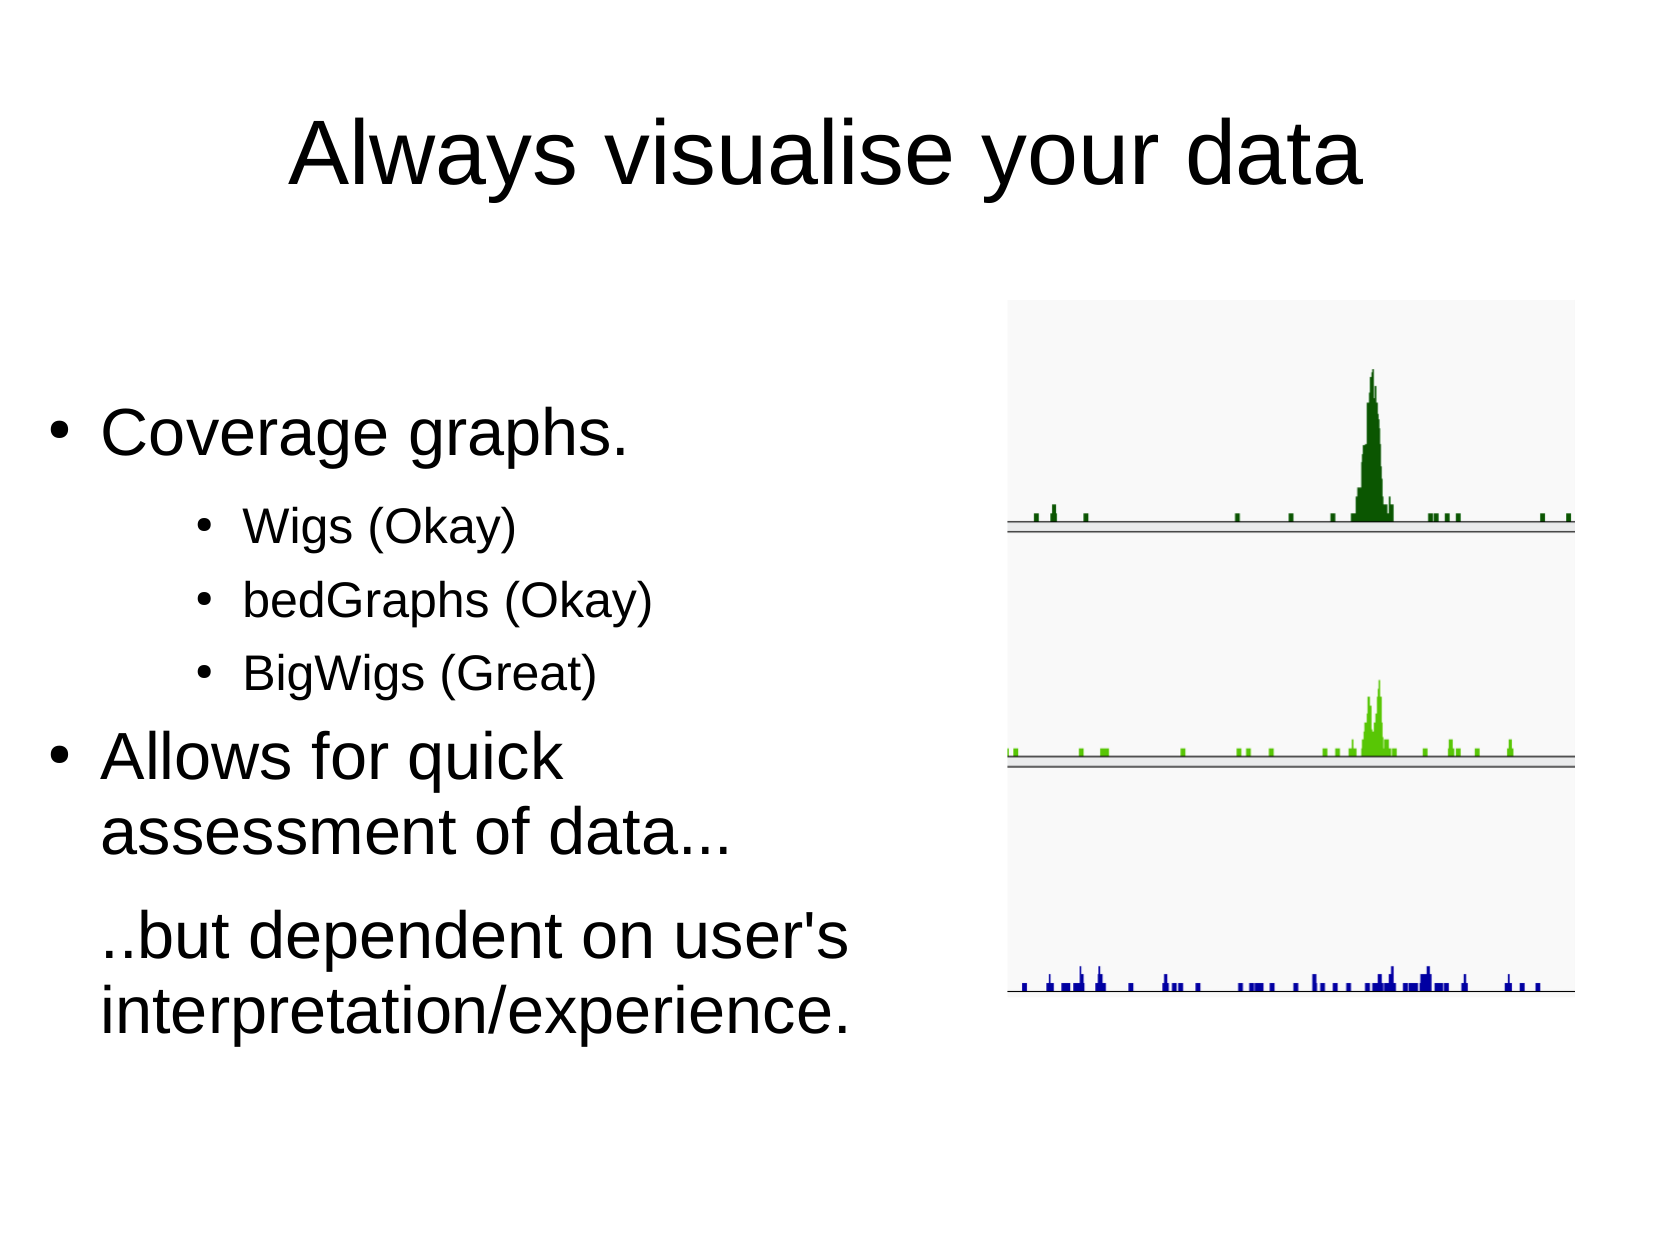

# Always visualise your data
Coverage graphs.
Wigs (Okay)
bedGraphs (Okay)
BigWigs (Great)
Allows for quick assessment of data...
..but dependent on user's interpretation/experience.